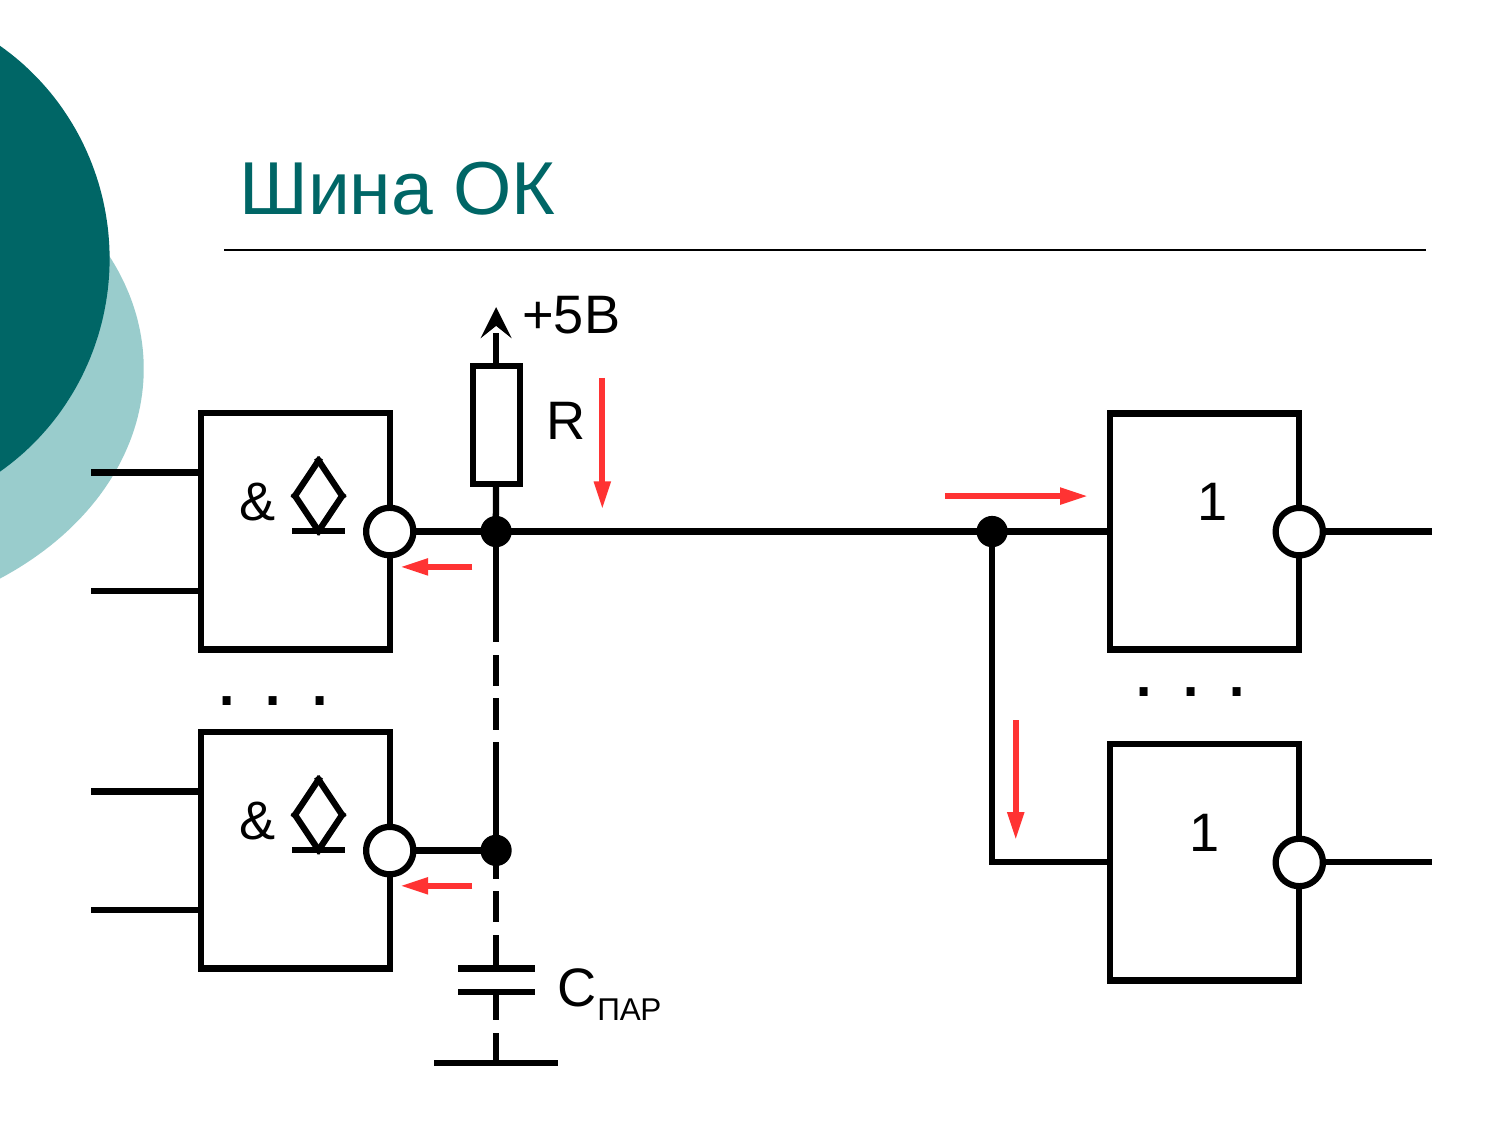

# Шина ОК
+5В
R
&
 1
. . .
. . .
&
 1
CПАР